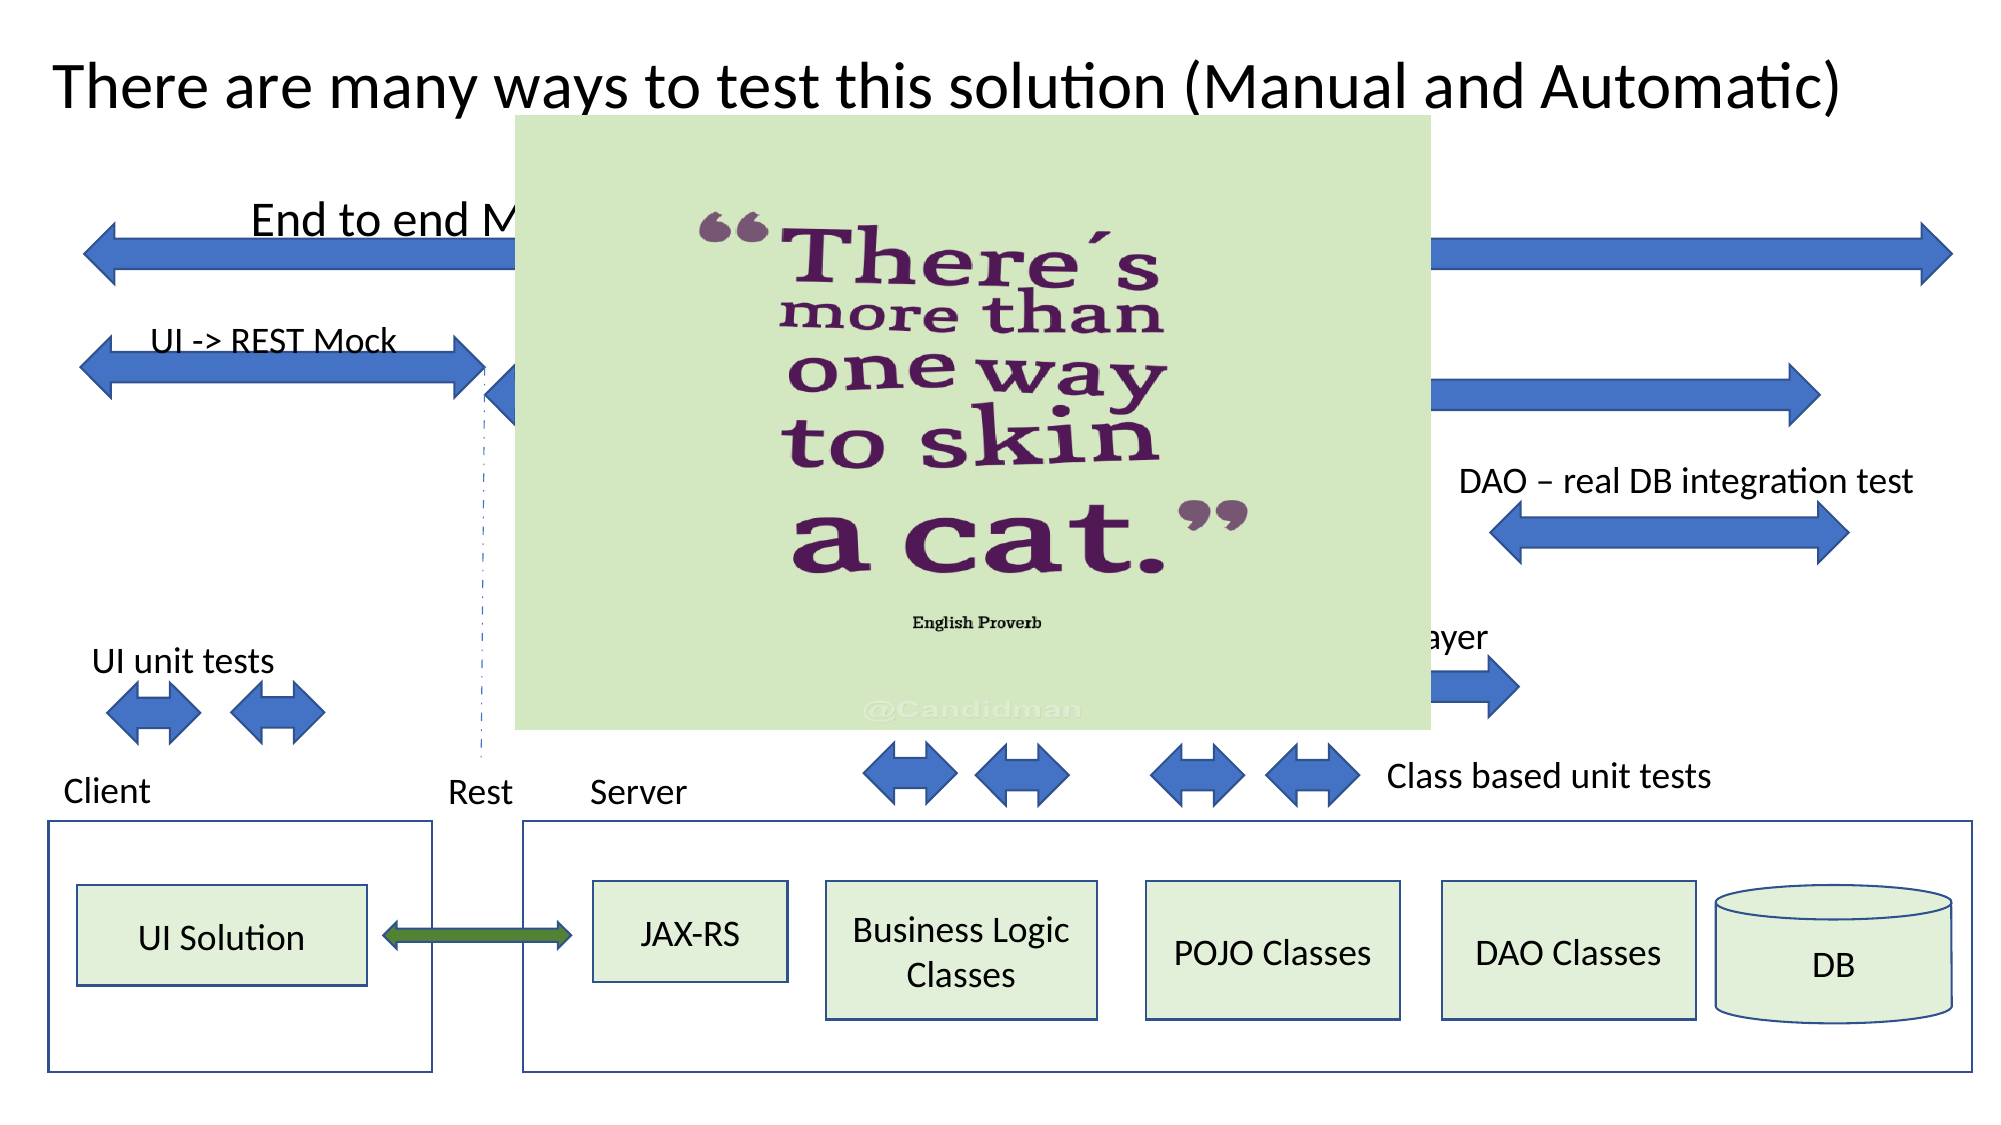

There are many ways to test this solution (Manual and Automatic)
End to end Manual Tests
UI -> REST Mock
Rest -> Real server Integration tests
DAO – real DB integration test
Behaviour based unit tests
Behaviour unit tests -> mocked DB/DAO layer
UI unit tests
Class based unit tests
Client
Rest
Server
JAX-RS
Business Logic Classes
POJO Classes
DAO Classes
UI Solution
DB